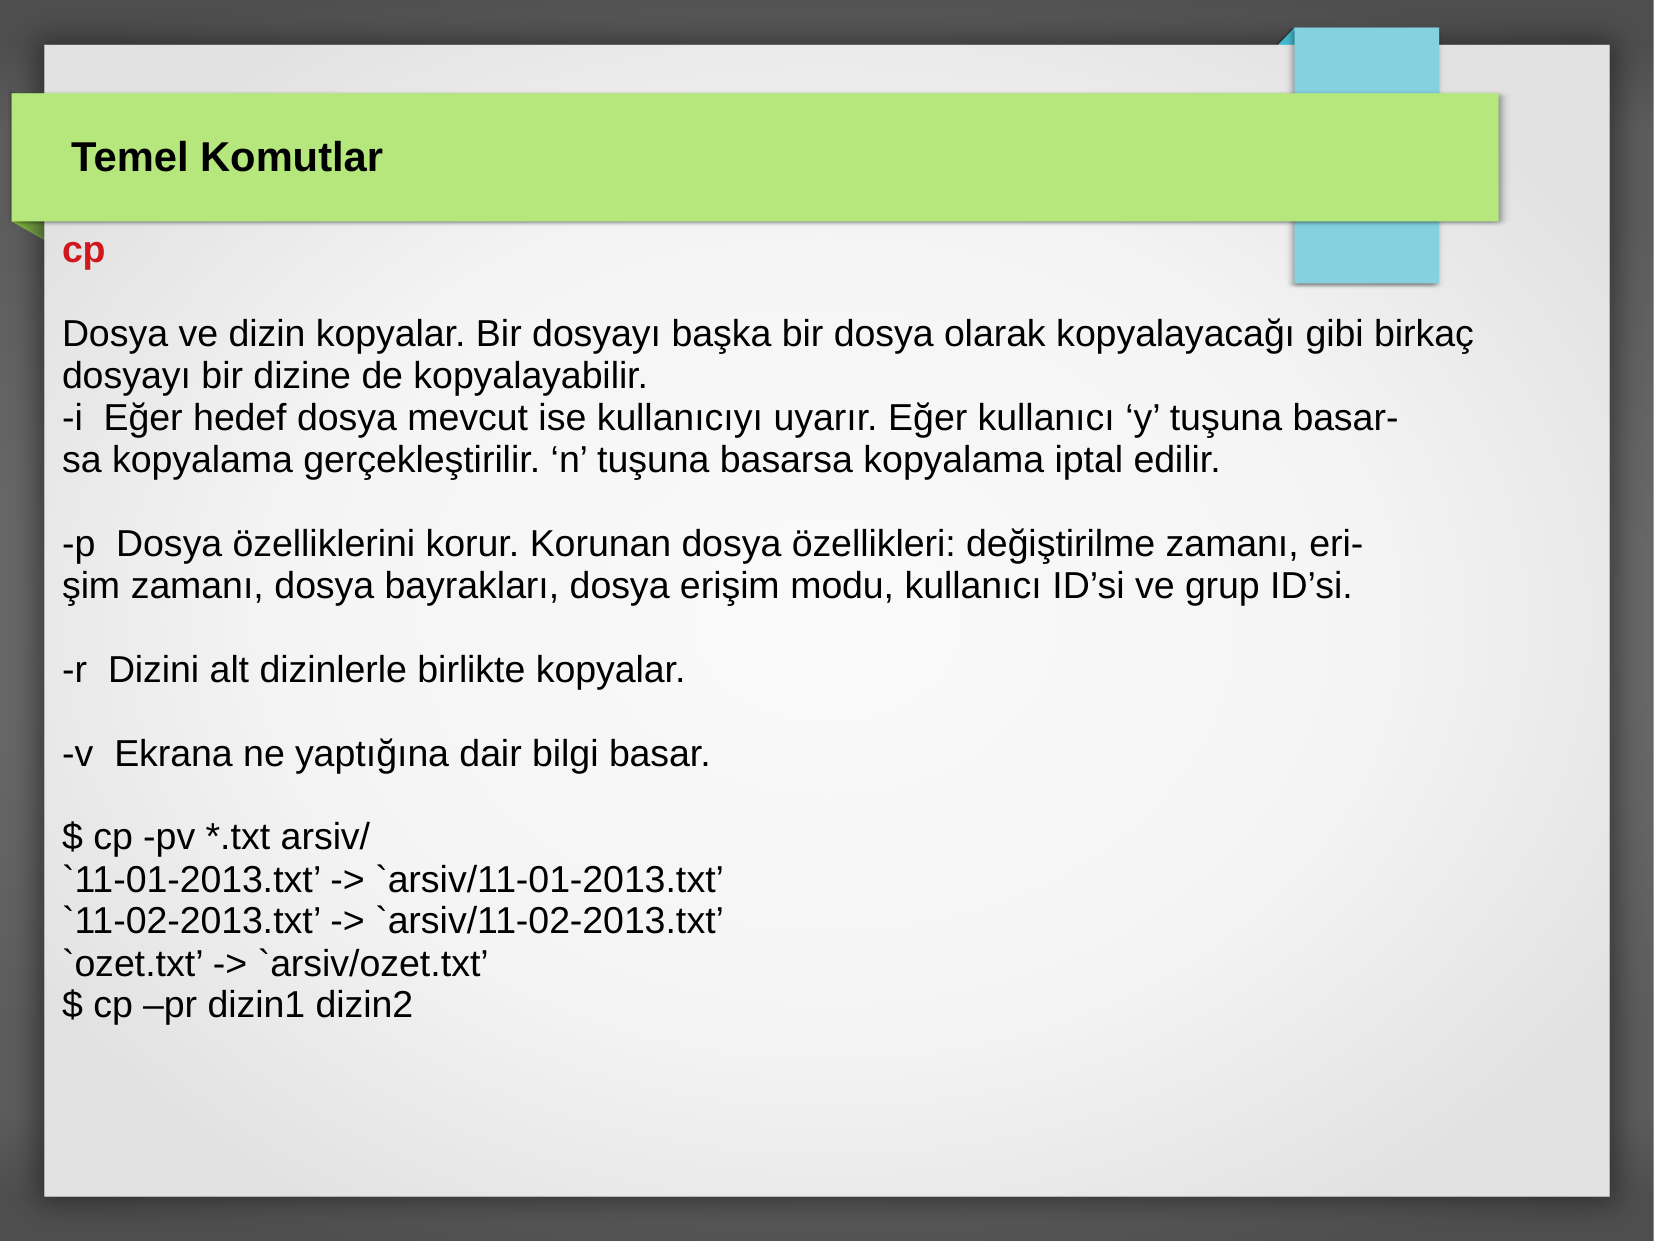

Temel Komutlar
cp
Dosya ve dizin kopyalar. Bir dosyayı başka bir dosya olarak kopyalayacağı gibi birkaç
dosyayı bir dizine de kopyalayabilir.
-i Eğer hedef dosya mevcut ise kullanıcıyı uyarır. Eğer kullanıcı ‘y’ tuşuna basar-
sa kopyalama gerçekleştirilir. ‘n’ tuşuna basarsa kopyalama iptal edilir.
-p Dosya özelliklerini korur. Korunan dosya özellikleri: değiştirilme zamanı, eri-
şim zamanı, dosya bayrakları, dosya erişim modu, kullanıcı ID’si ve grup ID’si.
-r Dizini alt dizinlerle birlikte kopyalar.
-v Ekrana ne yaptığına dair bilgi basar.
$ cp -pv *.txt arsiv/
`11-01-2013.txt’ -> `arsiv/11-01-2013.txt’
`11-02-2013.txt’ -> `arsiv/11-02-2013.txt’
`ozet.txt’ -> `arsiv/ozet.txt’
$ cp –pr dizin1 dizin2